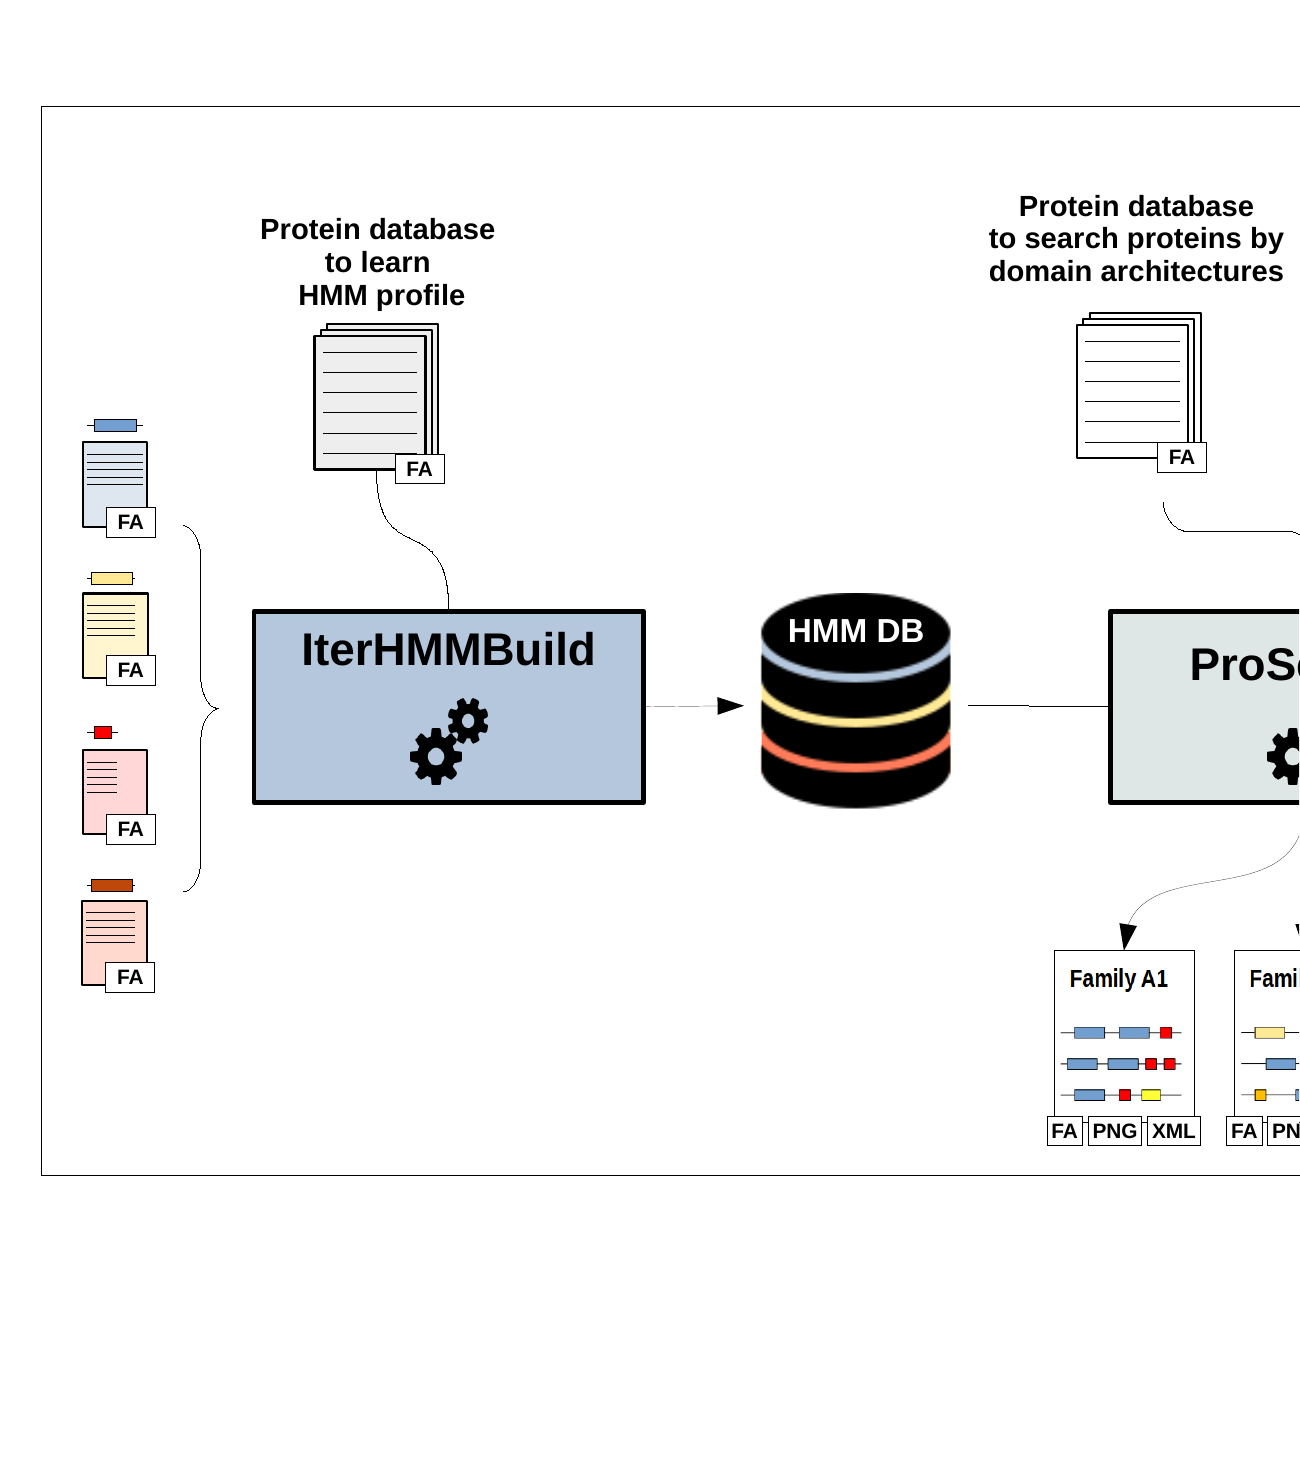

User-defined
set of rules
Protein database
to search proteins by domain architectures
Protein database
to learn
 HMM profile
FA
FA
YML
FA
HMM DB
IterHMMBuild
ProSeCDA
FA
FA
FA
FA
PNG
XML
FA
PNG
XML
FA
PNG
XML